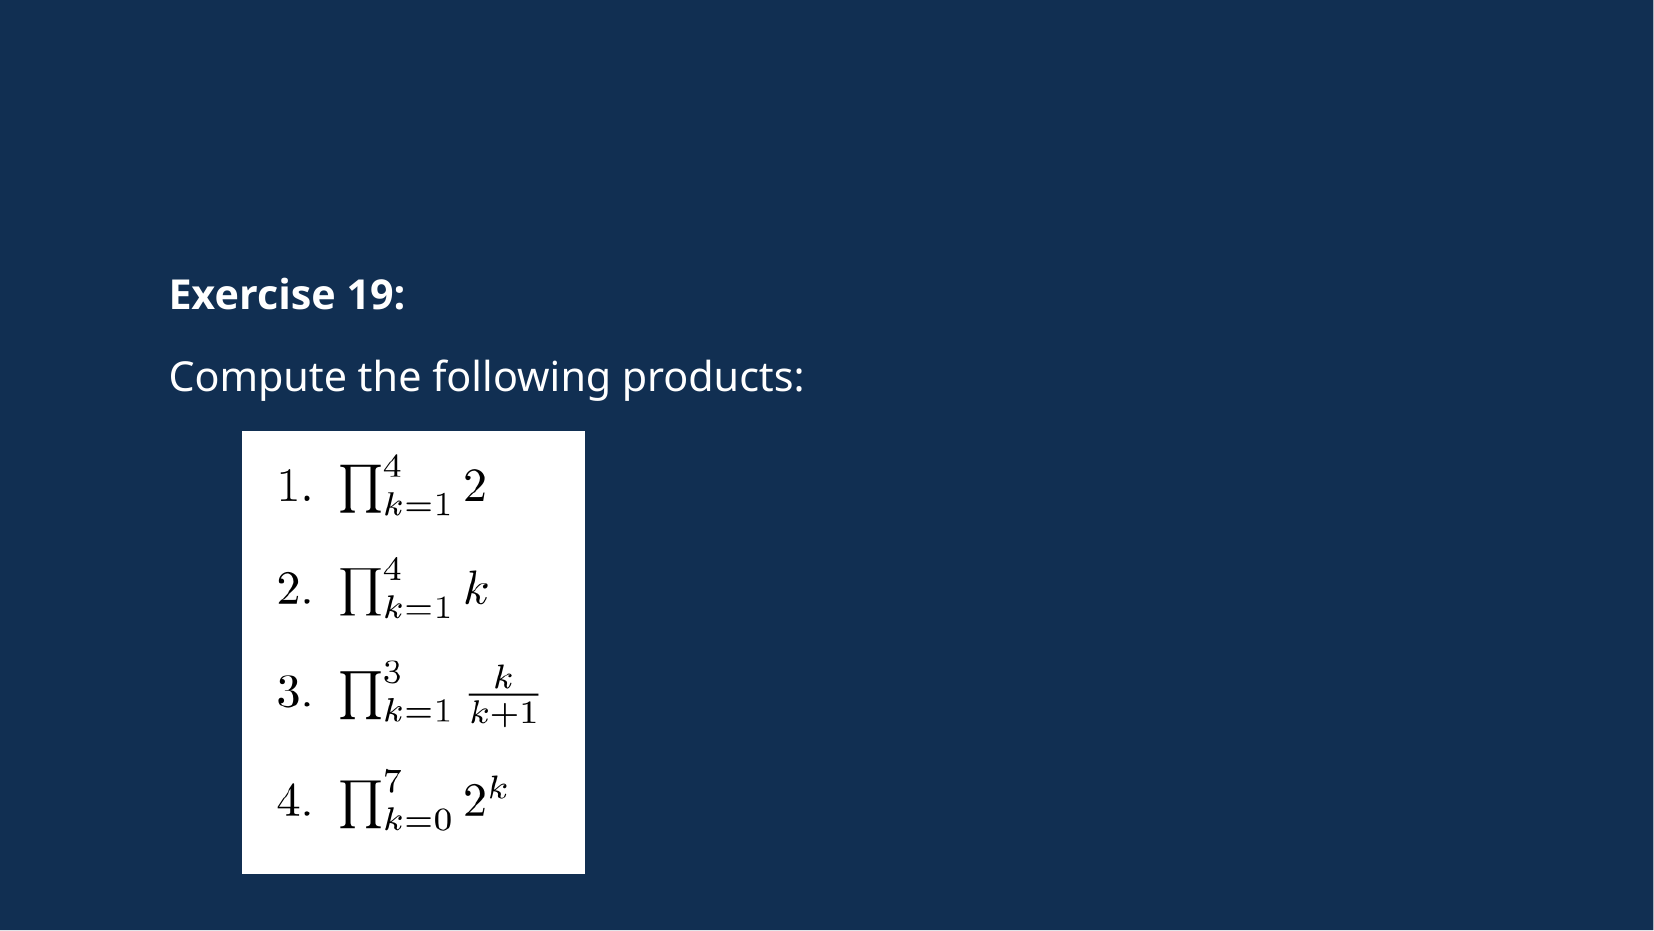

#
Exercise 19:
Compute the following products: